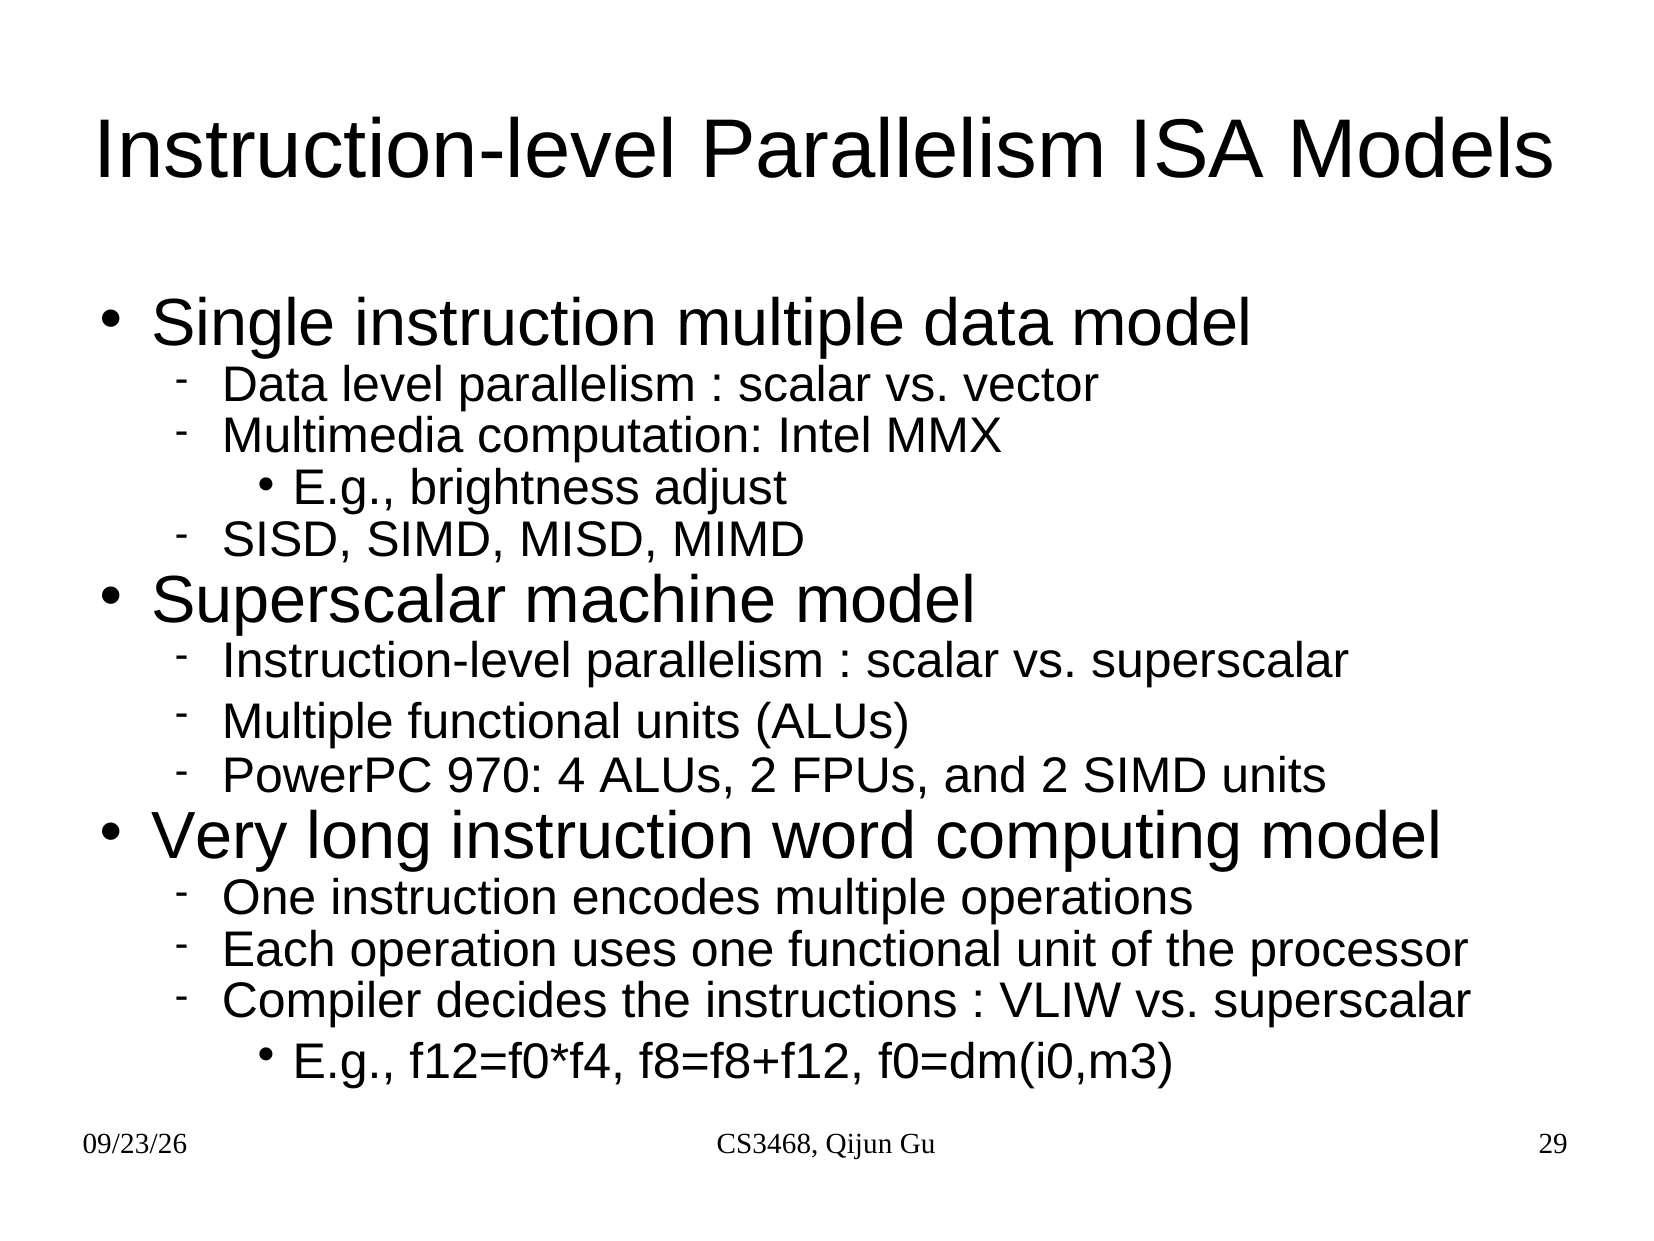

# Instruction-level Parallelism ISA Models
Single instruction multiple data model
Data level parallelism : scalar vs. vector
Multimedia computation: Intel MMX
E.g., brightness adjust
SISD, SIMD, MISD, MIMD
Superscalar machine model
Instruction-level parallelism : scalar vs. superscalar
Multiple functional units (ALUs)‏
PowerPC 970: 4 ALUs, 2 FPUs, and 2 SIMD units
Very long instruction word computing model
One instruction encodes multiple operations
Each operation uses one functional unit of the processor
Compiler decides the instructions : VLIW vs. superscalar
E.g., f12=f0*f4, f8=f8+f12, f0=dm(i0,m3)‏
CS3468, Qijun Gu
29